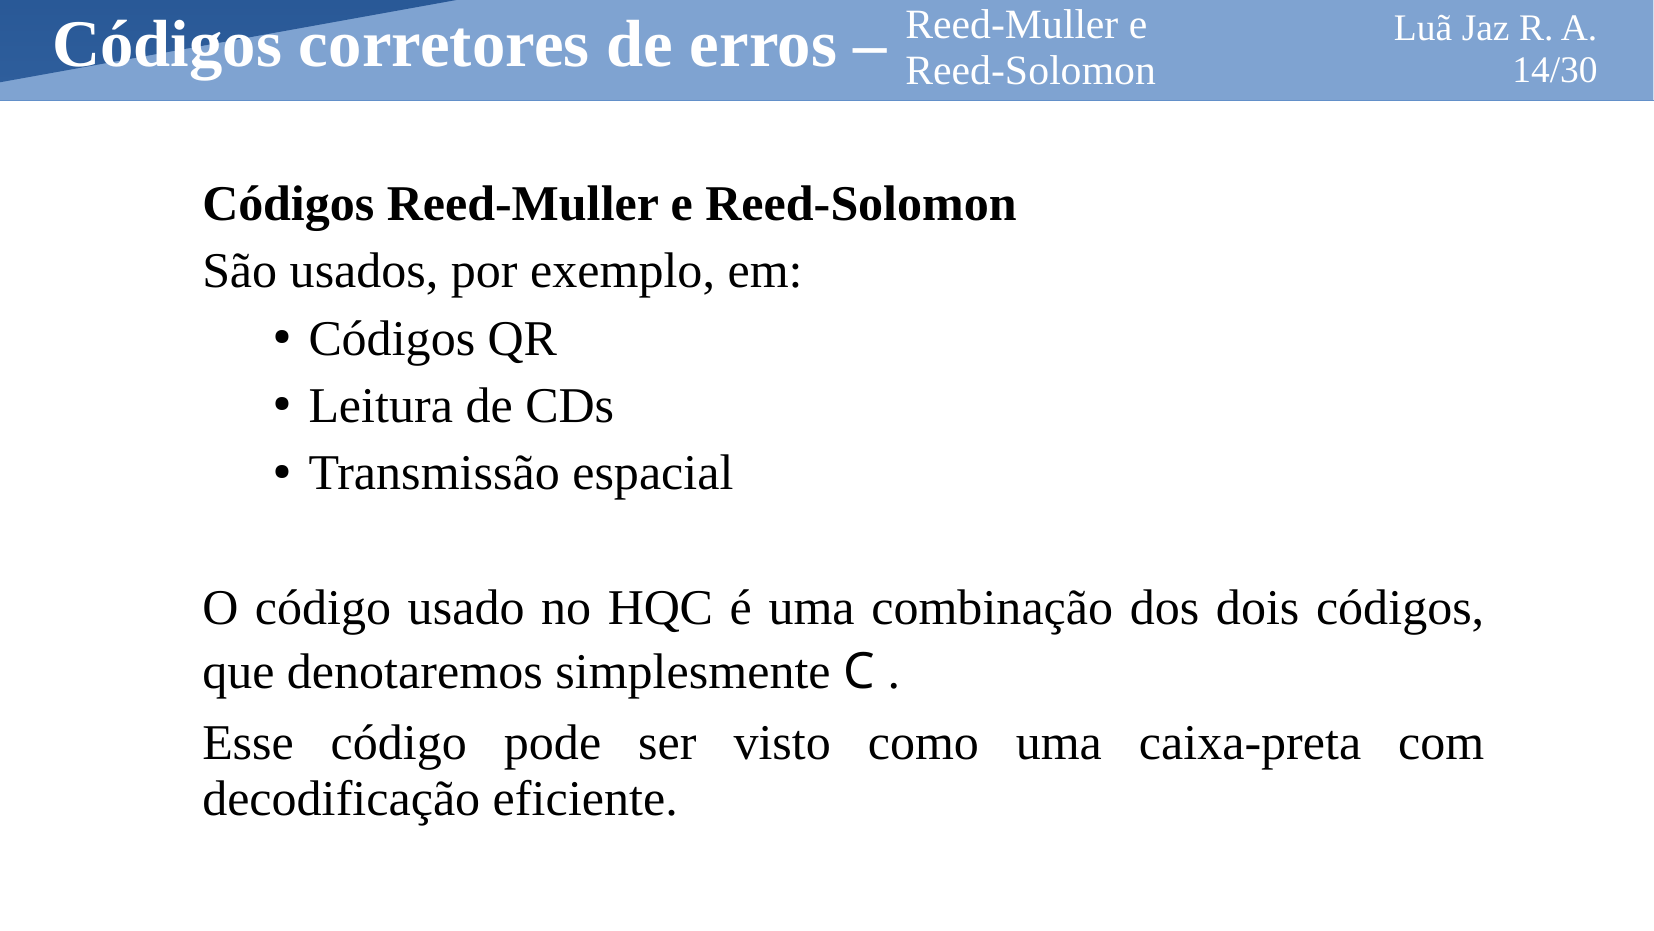

Códigos corretores de erros –
Reed-Muller e
Reed-Solomon
Luã Jaz R. A.
14/30
Códigos Reed-Muller e Reed-Solomon
São usados, por exemplo, em:
Códigos QR
Leitura de CDs
Transmissão espacial
O código usado no HQC é uma combinação dos dois códigos, que denotaremos simplesmente C .
Esse código pode ser visto como uma caixa-preta com decodificação eficiente.